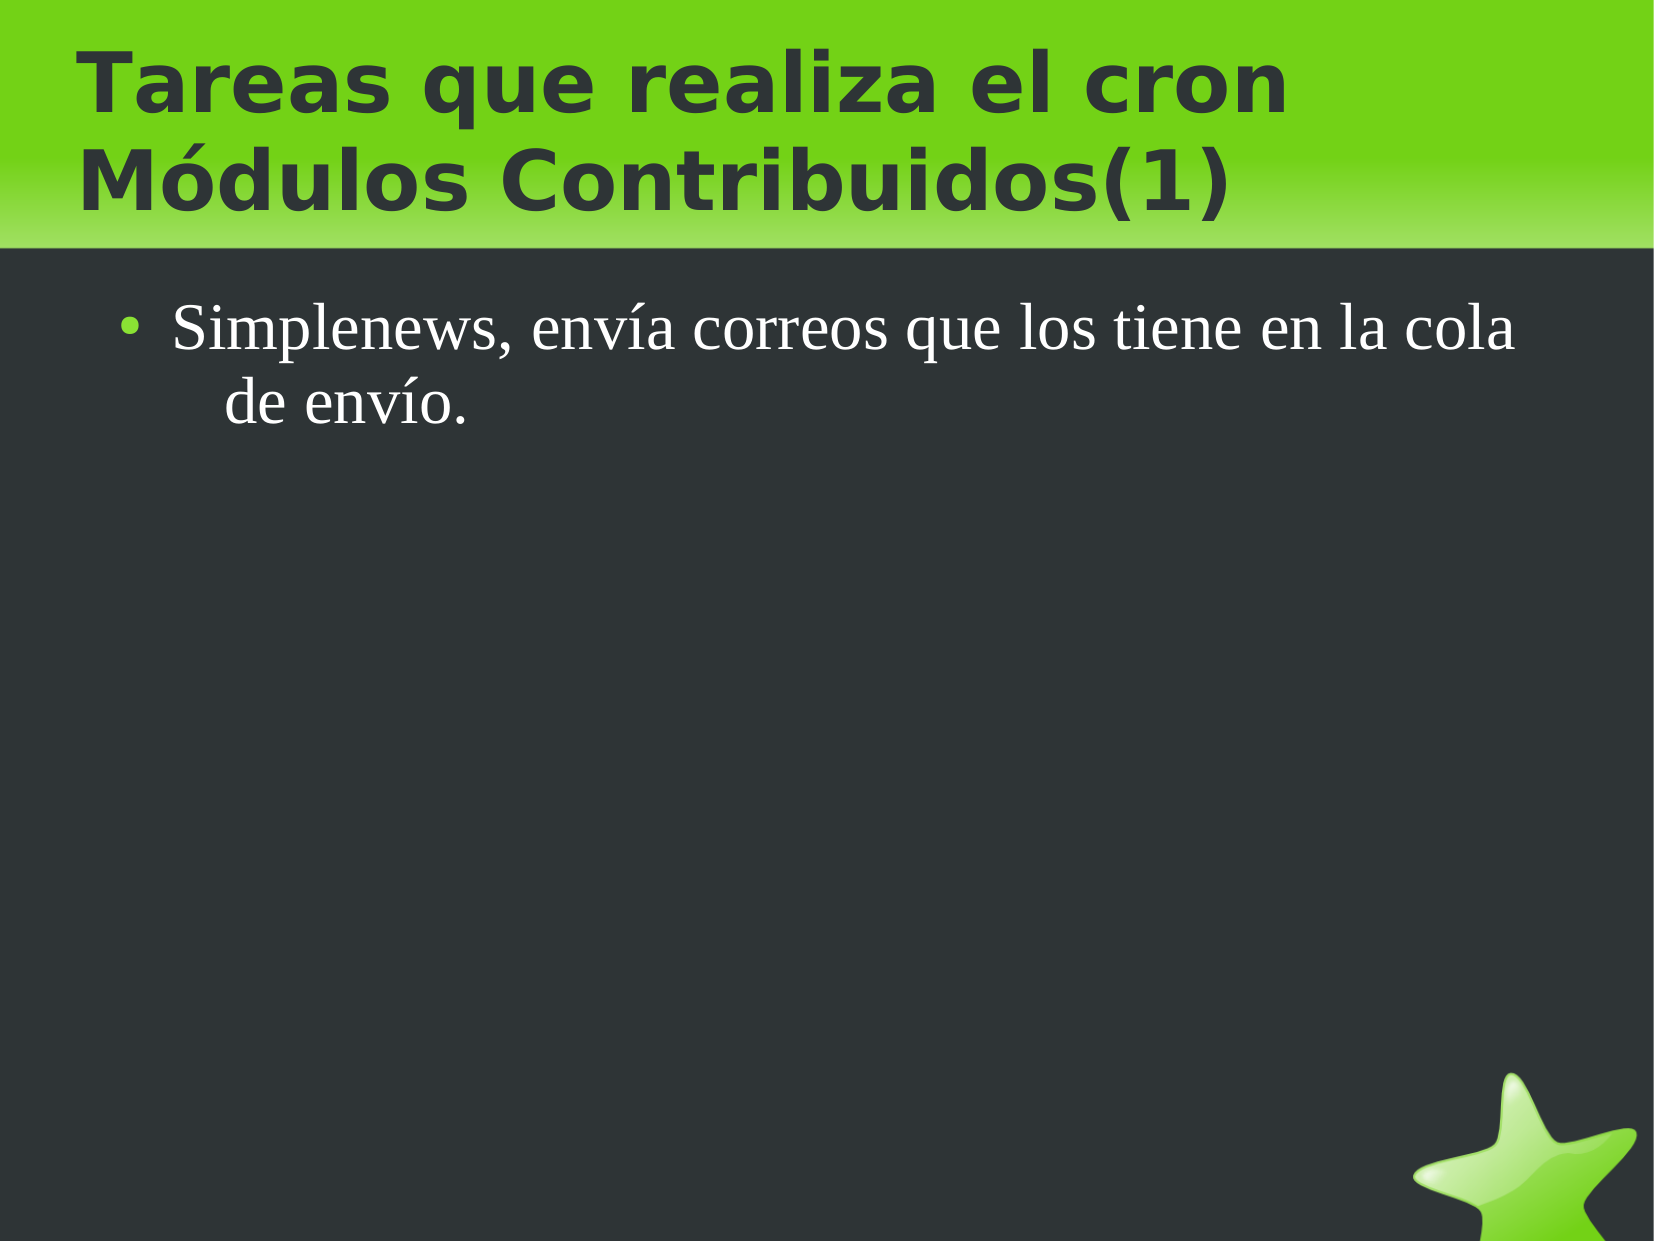

# Tareas que realiza el cron Módulos Contribuidos(1)
Simplenews, envía correos que los tiene en la cola de envío.